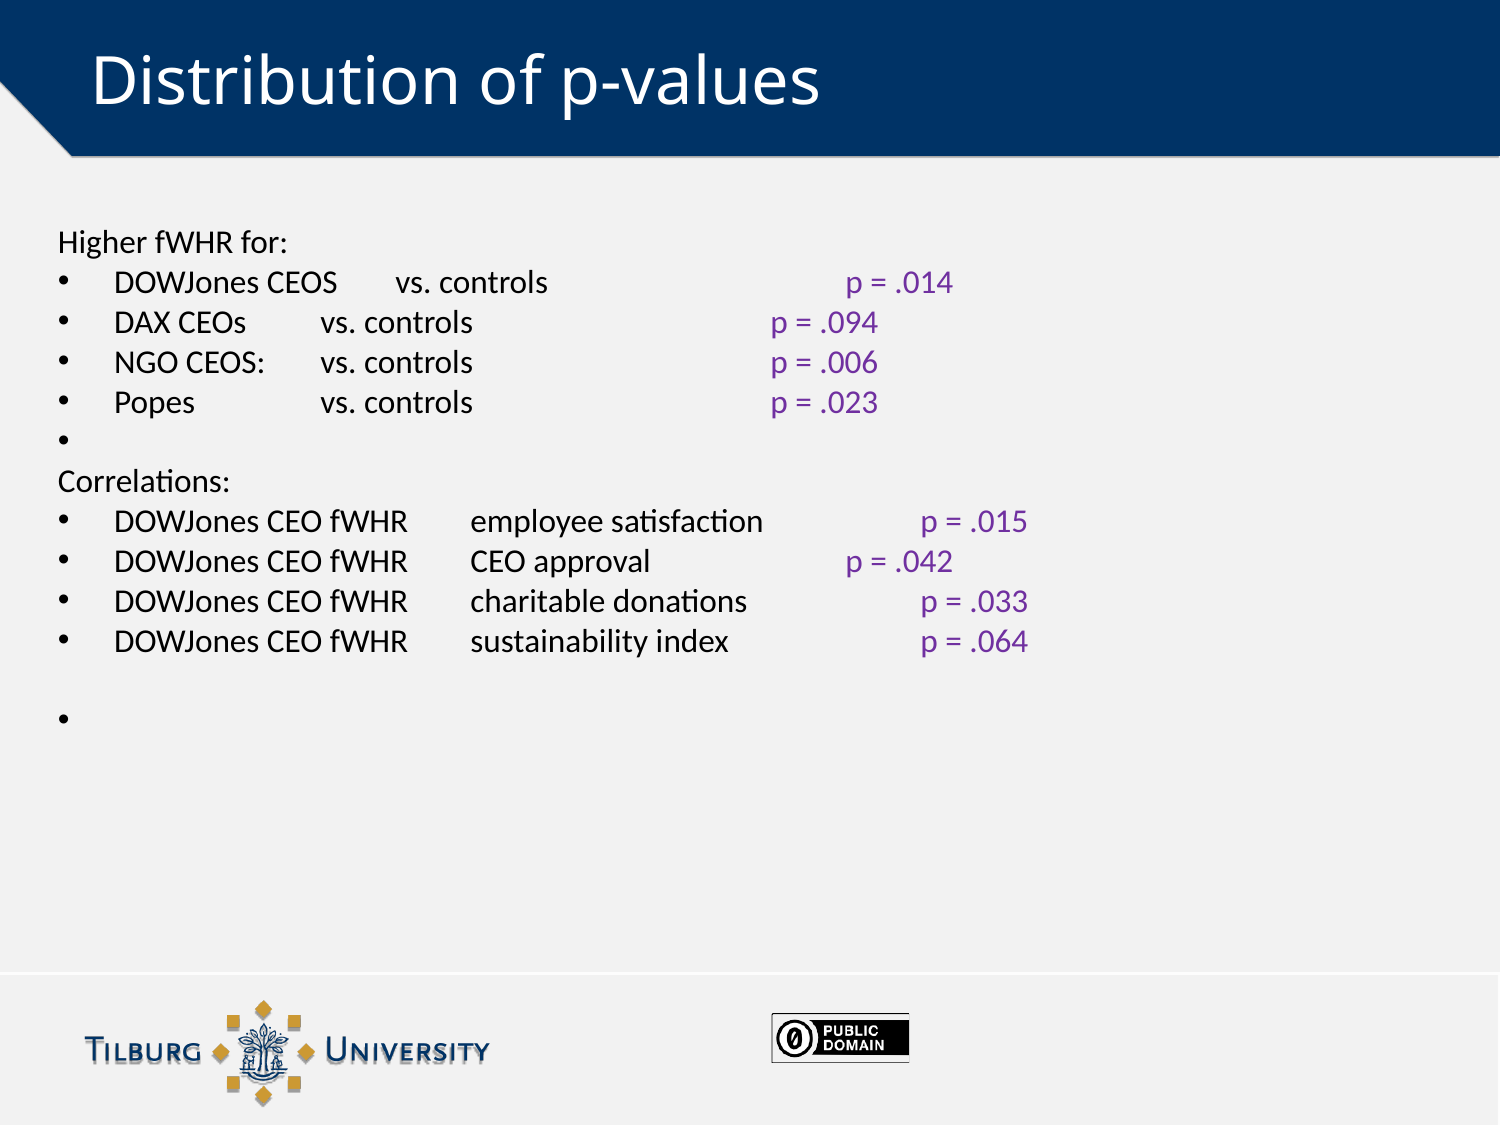

# Distribution of p-values
Higher fWHR for:
DOWJones CEOS 	vs. controls 				p = .014
DAX CEOs 	vs. controls				p = .094
NGO CEOS:	vs. controls				p = .006
Popes		vs. controls				p = .023
Correlations:
DOWJones CEO fWHR	employee satisfaction			p = .015
DOWJones CEO fWHR 	CEO approval			p = .042
DOWJones CEO fWHR 	charitable donations			p = .033
DOWJones CEO fWHR 	sustainability index			p = .064